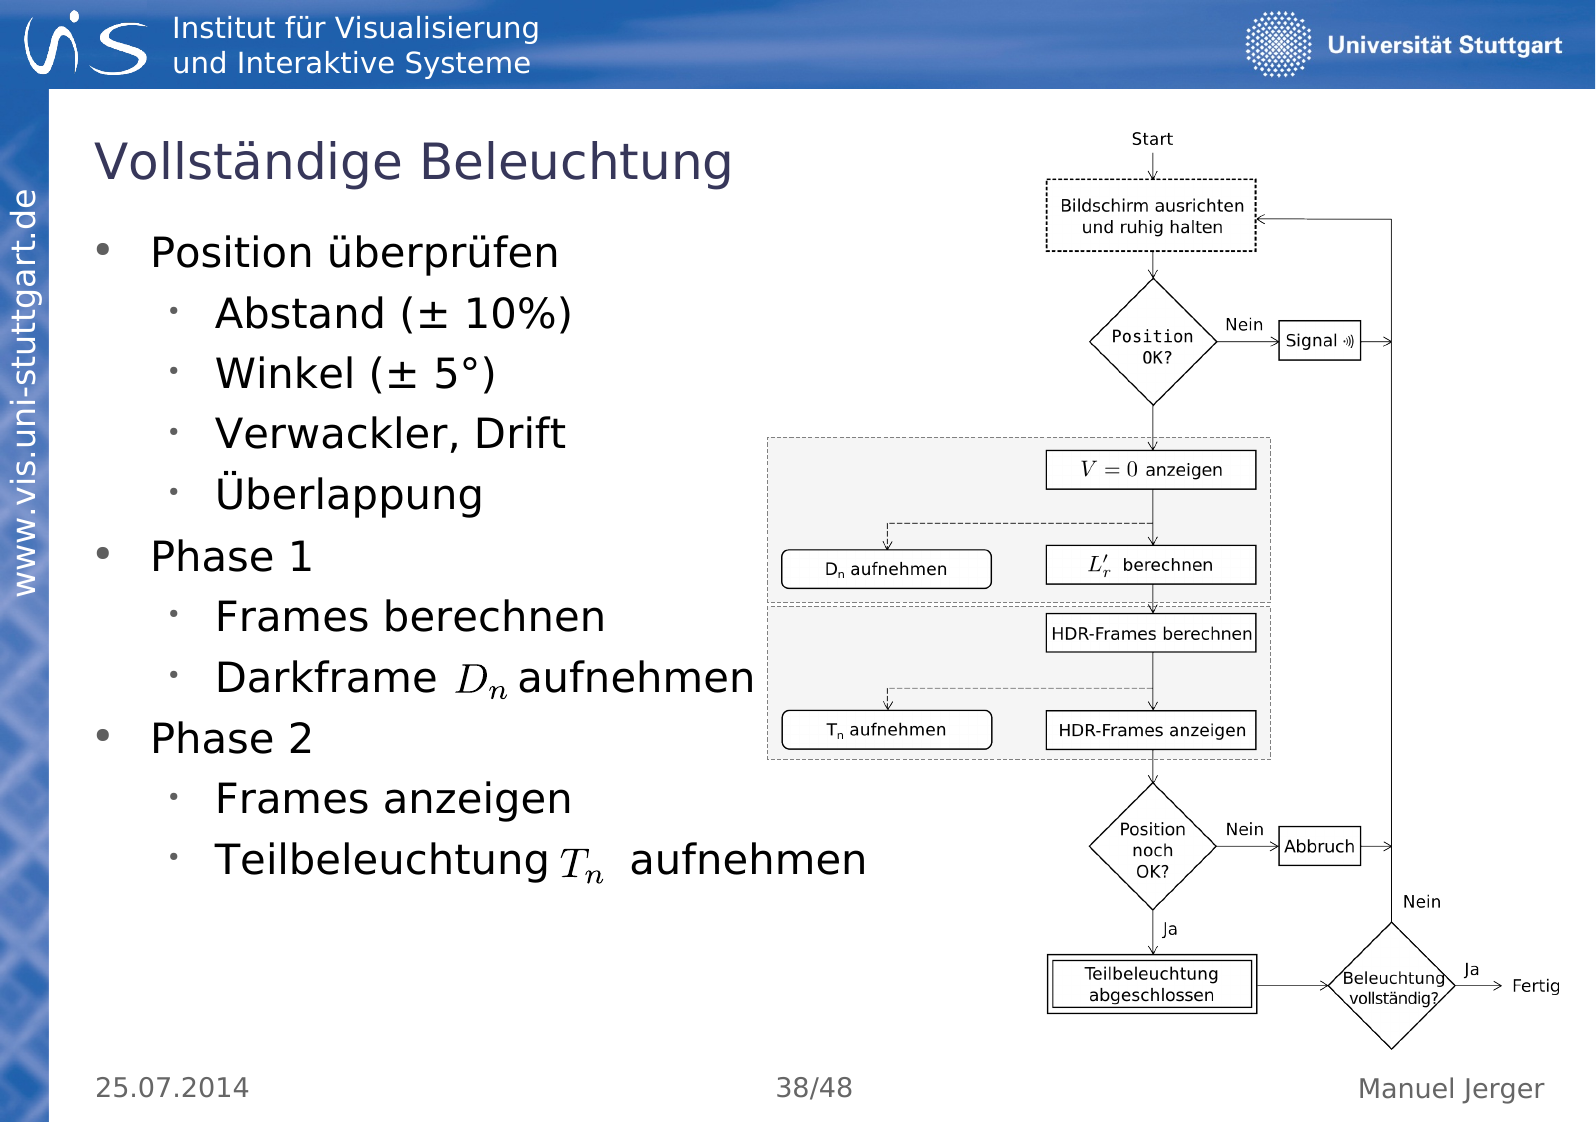

# Vollständige Beleuchtung
Position überprüfen
Abstand (± 10%)
Winkel (± 5°)
Verwackler, Drift
Überlappung
Phase 1
Frames berechnen
Darkframe aufnehmen
Phase 2
Frames anzeigen
Teilbeleuchtung aufnehmen